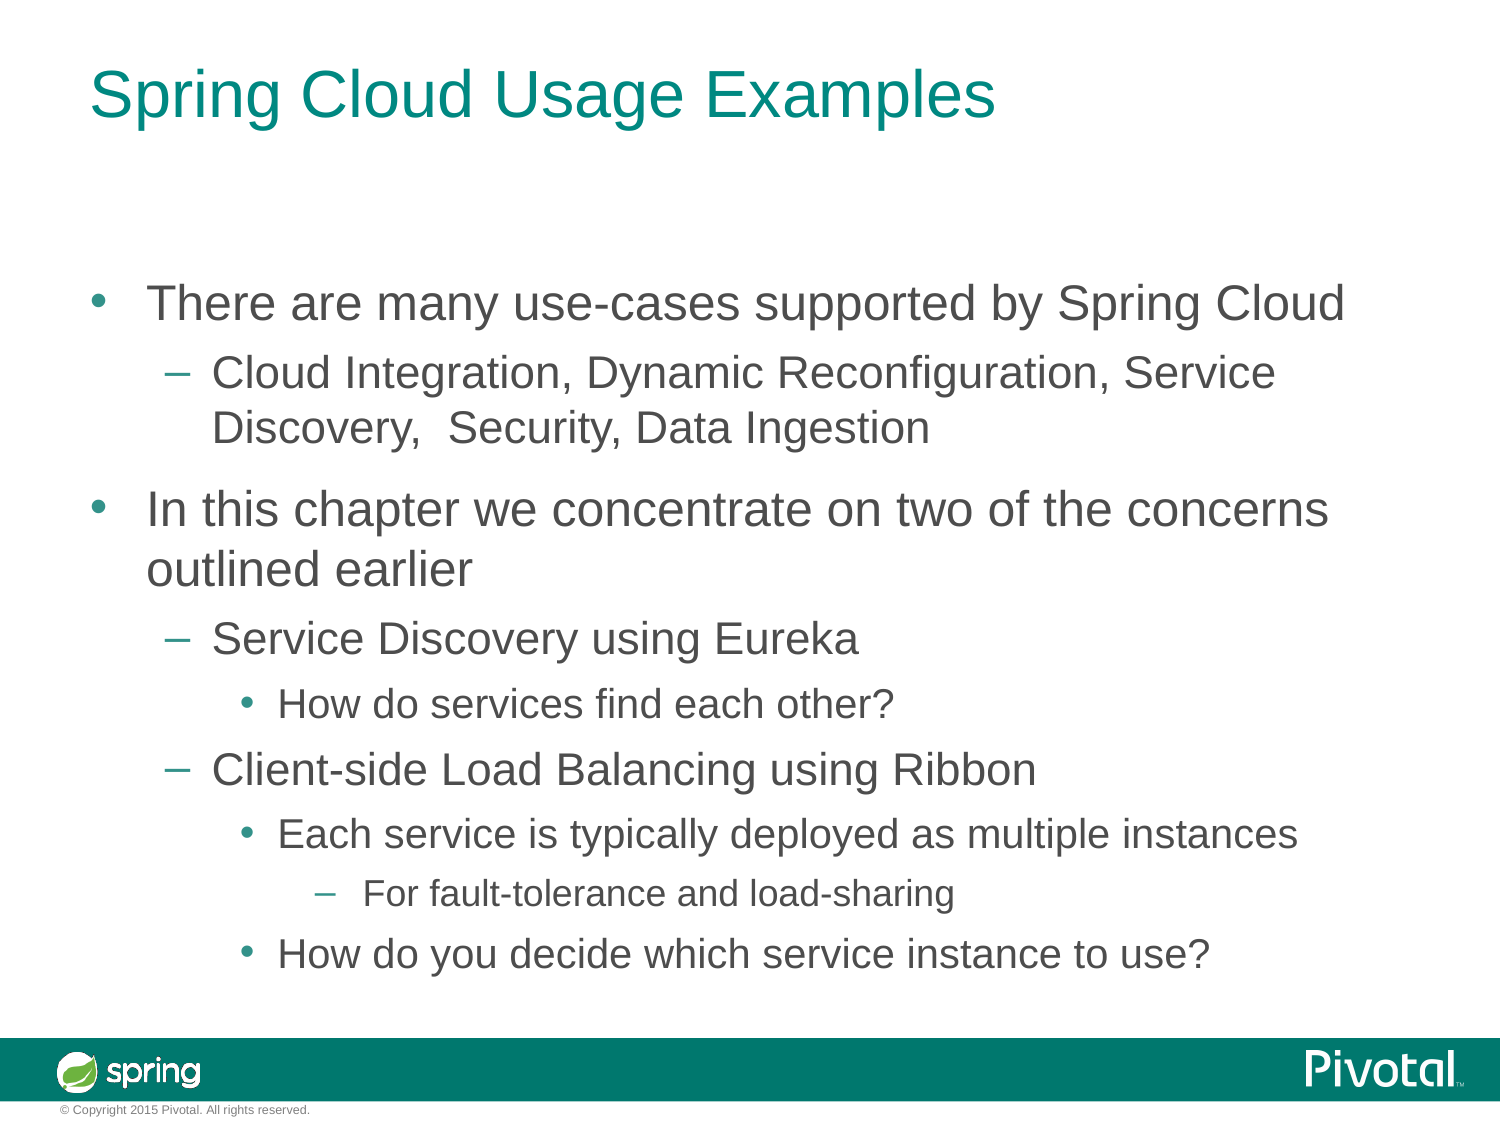

# Spring Cloud Usage Examples
There are many use-cases supported by Spring Cloud
Cloud Integration, Dynamic Reconfiguration, Service Discovery, Security, Data Ingestion
In this chapter we concentrate on two of the concerns outlined earlier
Service Discovery using Eureka
How do services find each other?
Client-side Load Balancing using Ribbon
Each service is typically deployed as multiple instances
 For fault-tolerance and load-sharing
How do you decide which service instance to use?